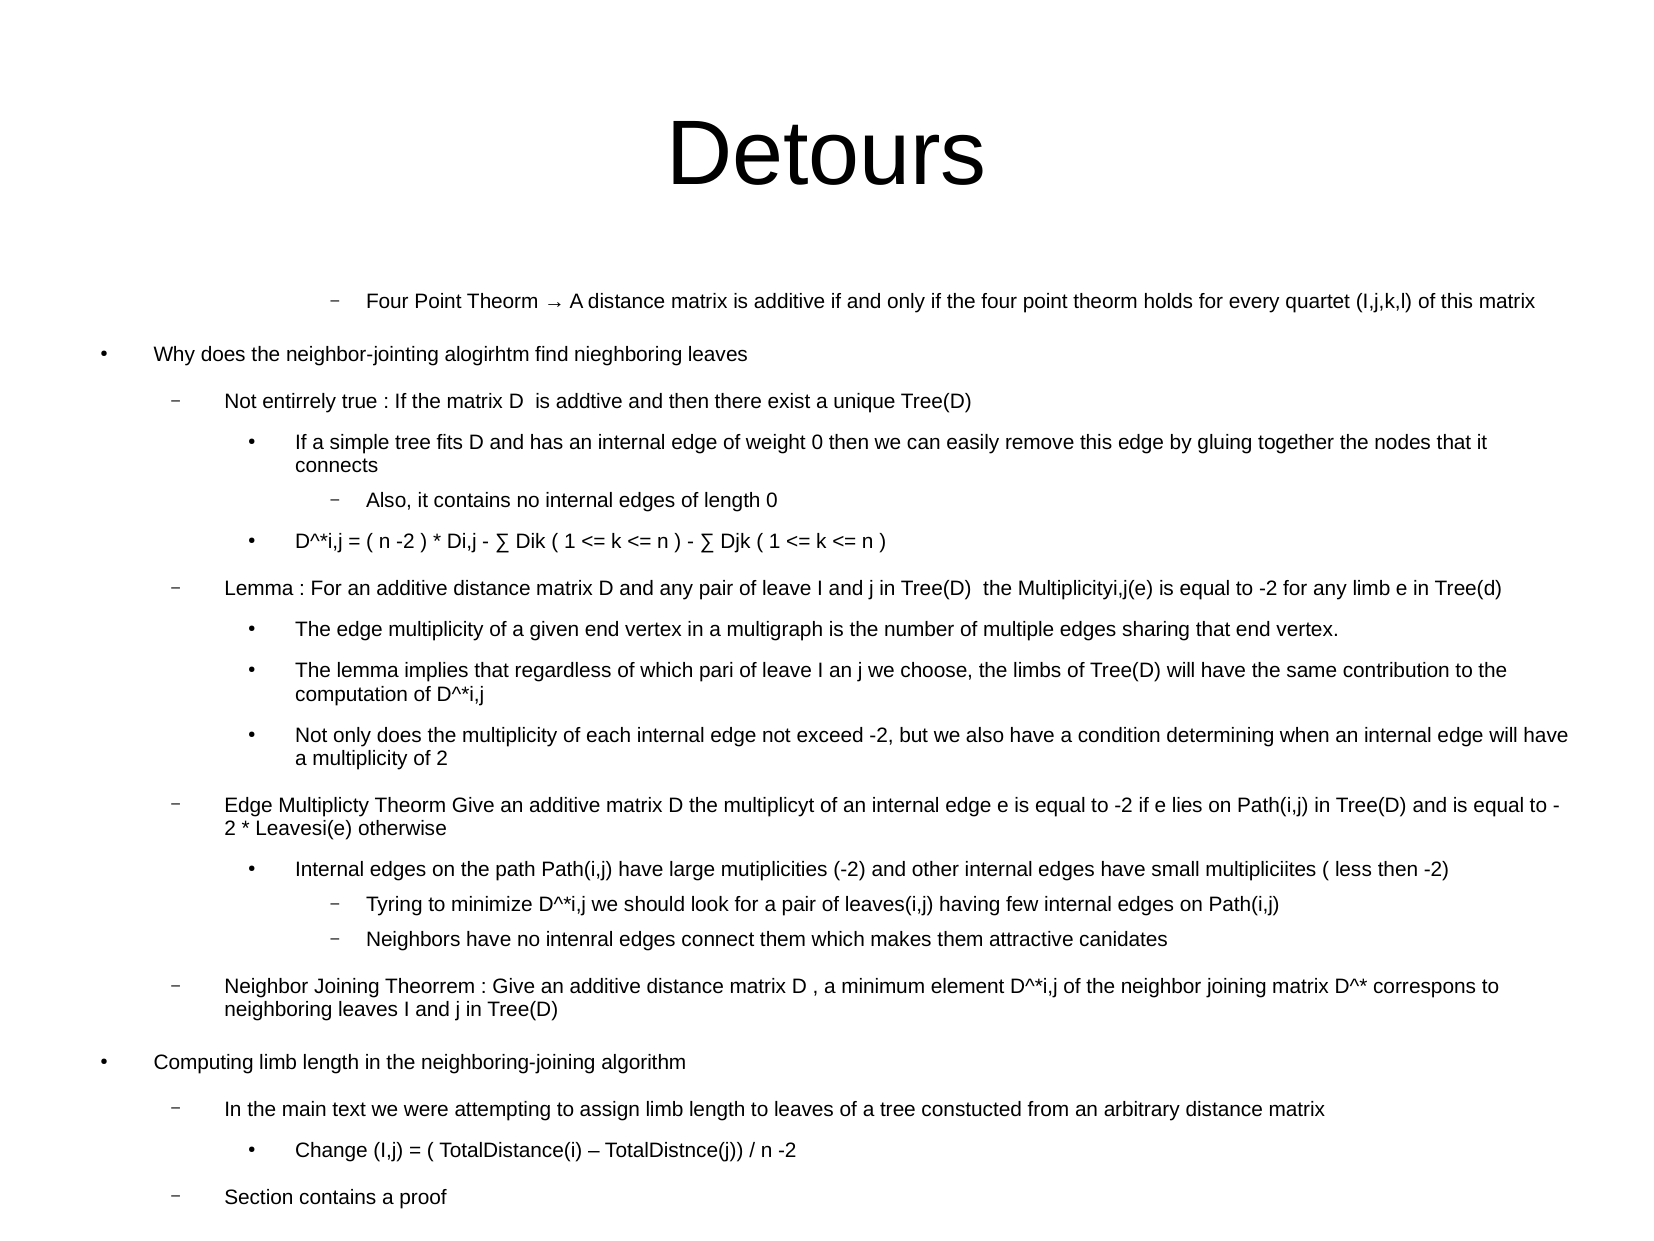

# Detours
Four Point Theorm → A distance matrix is additive if and only if the four point theorm holds for every quartet (I,j,k,l) of this matrix
Why does the neighbor-jointing alogirhtm find nieghboring leaves
Not entirrely true : If the matrix D is addtive and then there exist a unique Tree(D)
If a simple tree fits D and has an internal edge of weight 0 then we can easily remove this edge by gluing together the nodes that it connects
Also, it contains no internal edges of length 0
D^*i,j = ( n -2 ) * Di,j - ∑ Dik ( 1 <= k <= n ) - ∑ Djk ( 1 <= k <= n )
Lemma : For an additive distance matrix D and any pair of leave I and j in Tree(D) the Multiplicityi,j(e) is equal to -2 for any limb e in Tree(d)
The edge multiplicity of a given end vertex in a multigraph is the number of multiple edges sharing that end vertex.
The lemma implies that regardless of which pari of leave I an j we choose, the limbs of Tree(D) will have the same contribution to the computation of D^*i,j
Not only does the multiplicity of each internal edge not exceed -2, but we also have a condition determining when an internal edge will have a multiplicity of 2
Edge Multiplicty Theorm Give an additive matrix D the multiplicyt of an internal edge e is equal to -2 if e lies on Path(i,j) in Tree(D) and is equal to -2 * Leavesi(e) otherwise
Internal edges on the path Path(i,j) have large mutiplicities (-2) and other internal edges have small multipliciites ( less then -2)
Tyring to minimize D^*i,j we should look for a pair of leaves(i,j) having few internal edges on Path(i,j)
Neighbors have no intenral edges connect them which makes them attractive canidates
Neighbor Joining Theorrem : Give an additive distance matrix D , a minimum element D^*i,j of the neighbor joining matrix D^* correspons to neighboring leaves I and j in Tree(D)
Computing limb length in the neighboring-joining algorithm
In the main text we were attempting to assign limb length to leaves of a tree constucted from an arbitrary distance matrix
Change (I,j) = ( TotalDistance(i) – TotalDistnce(j)) / n -2
Section contains a proof